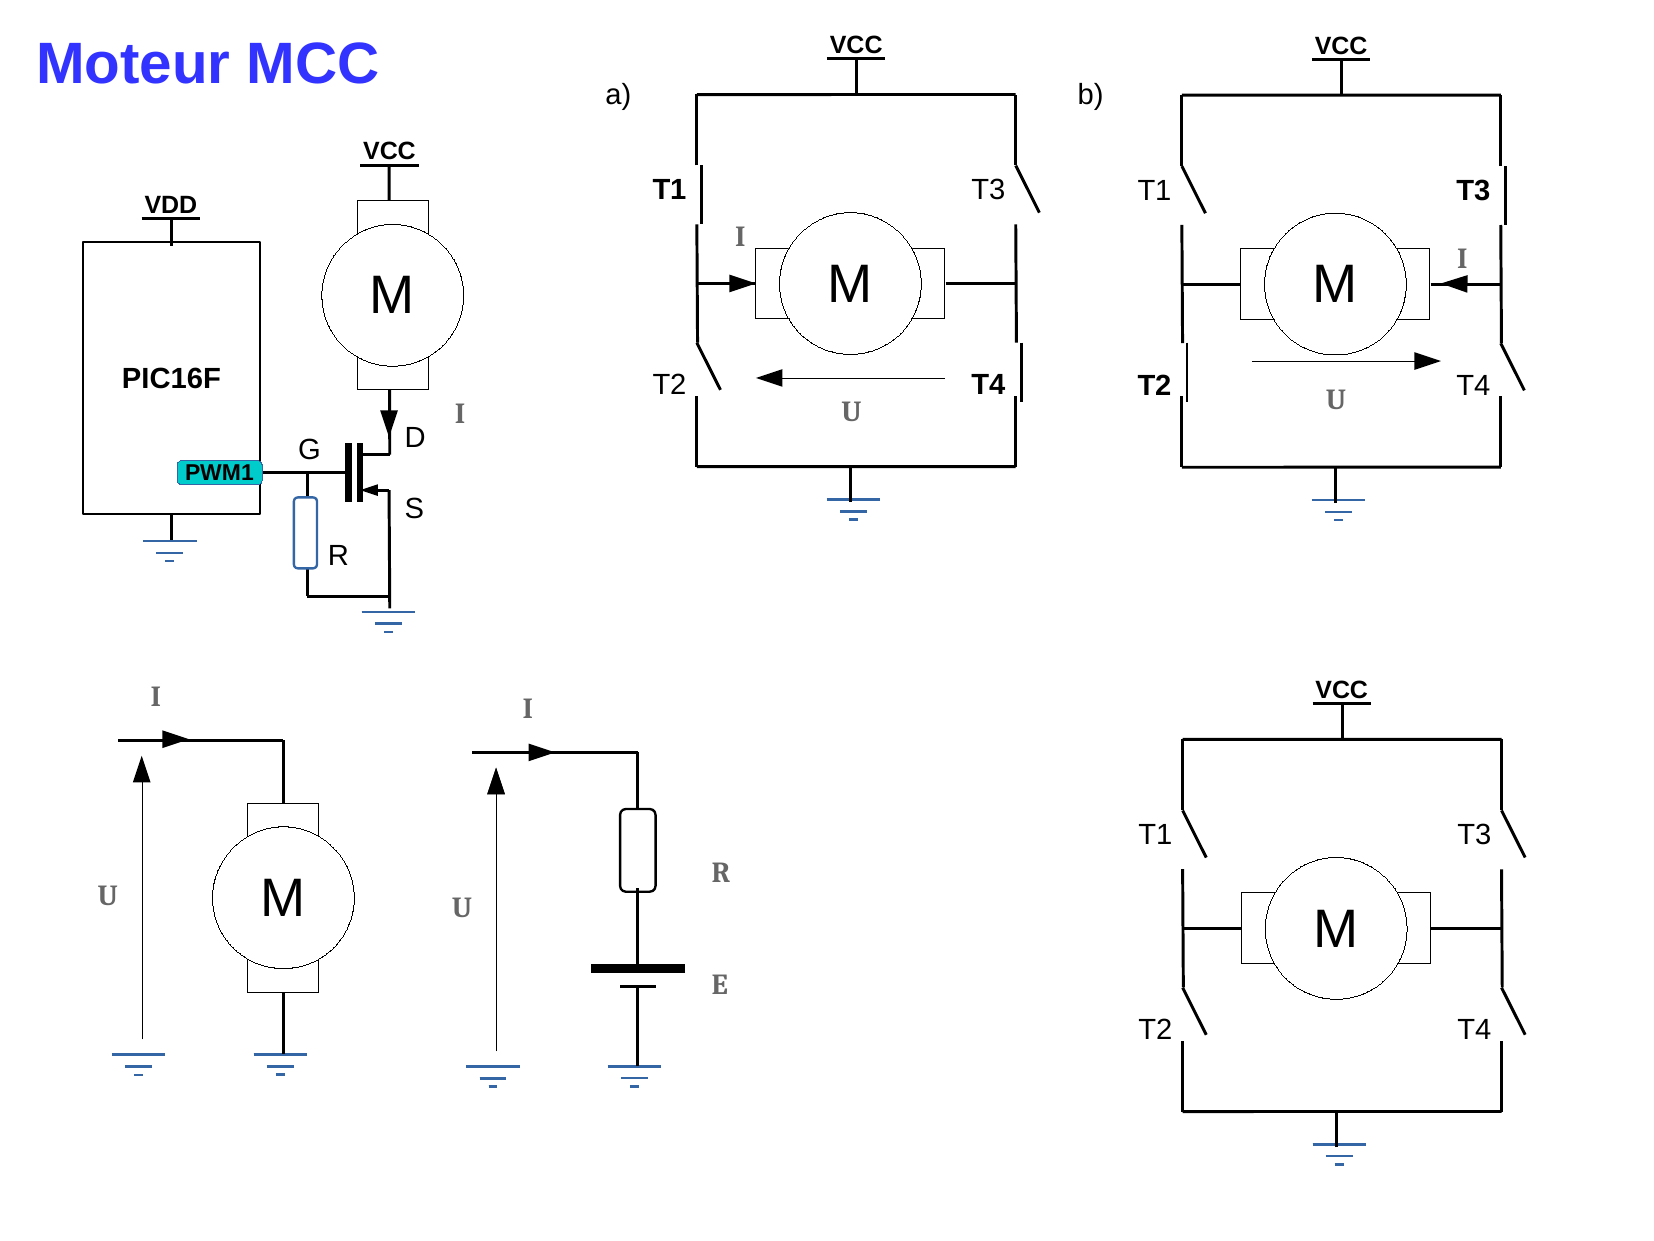

VCC
Moteur MCC
VCC
a)
b)
VCC
T1
T3
T1
T3
VDD
I
M
M
M
I
PIC16F
T2
T4
T2
T4
U
U
I
D
G
PWM1
S
R
VCC
I
I
T1
T3
M
R
M
U
U
E
T2
T4